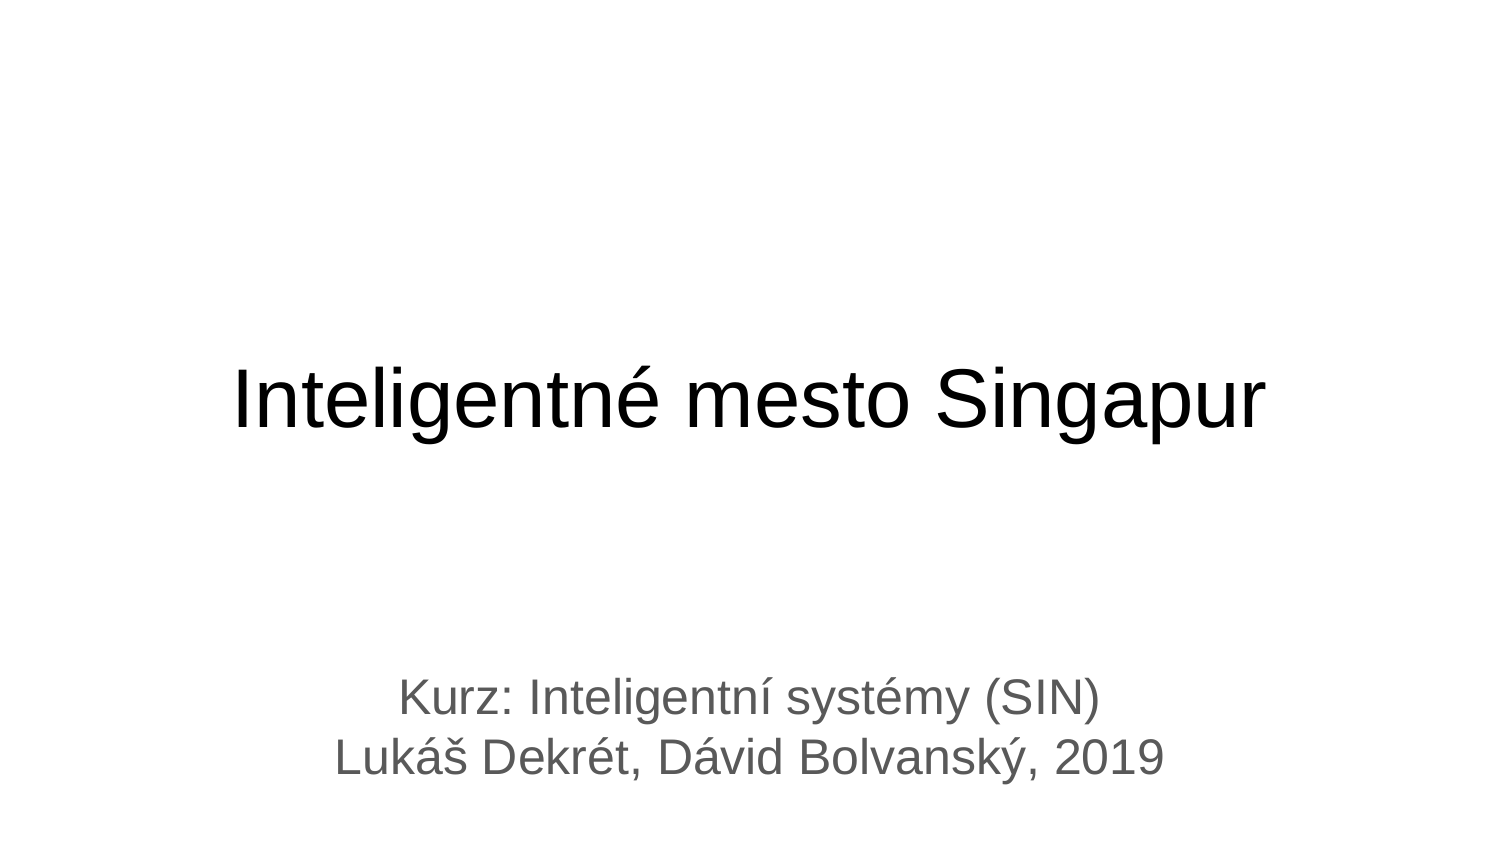

# Inteligentné mesto Singapur
Kurz: Inteligentní systémy (SIN)
Lukáš Dekrét, Dávid Bolvanský, 2019